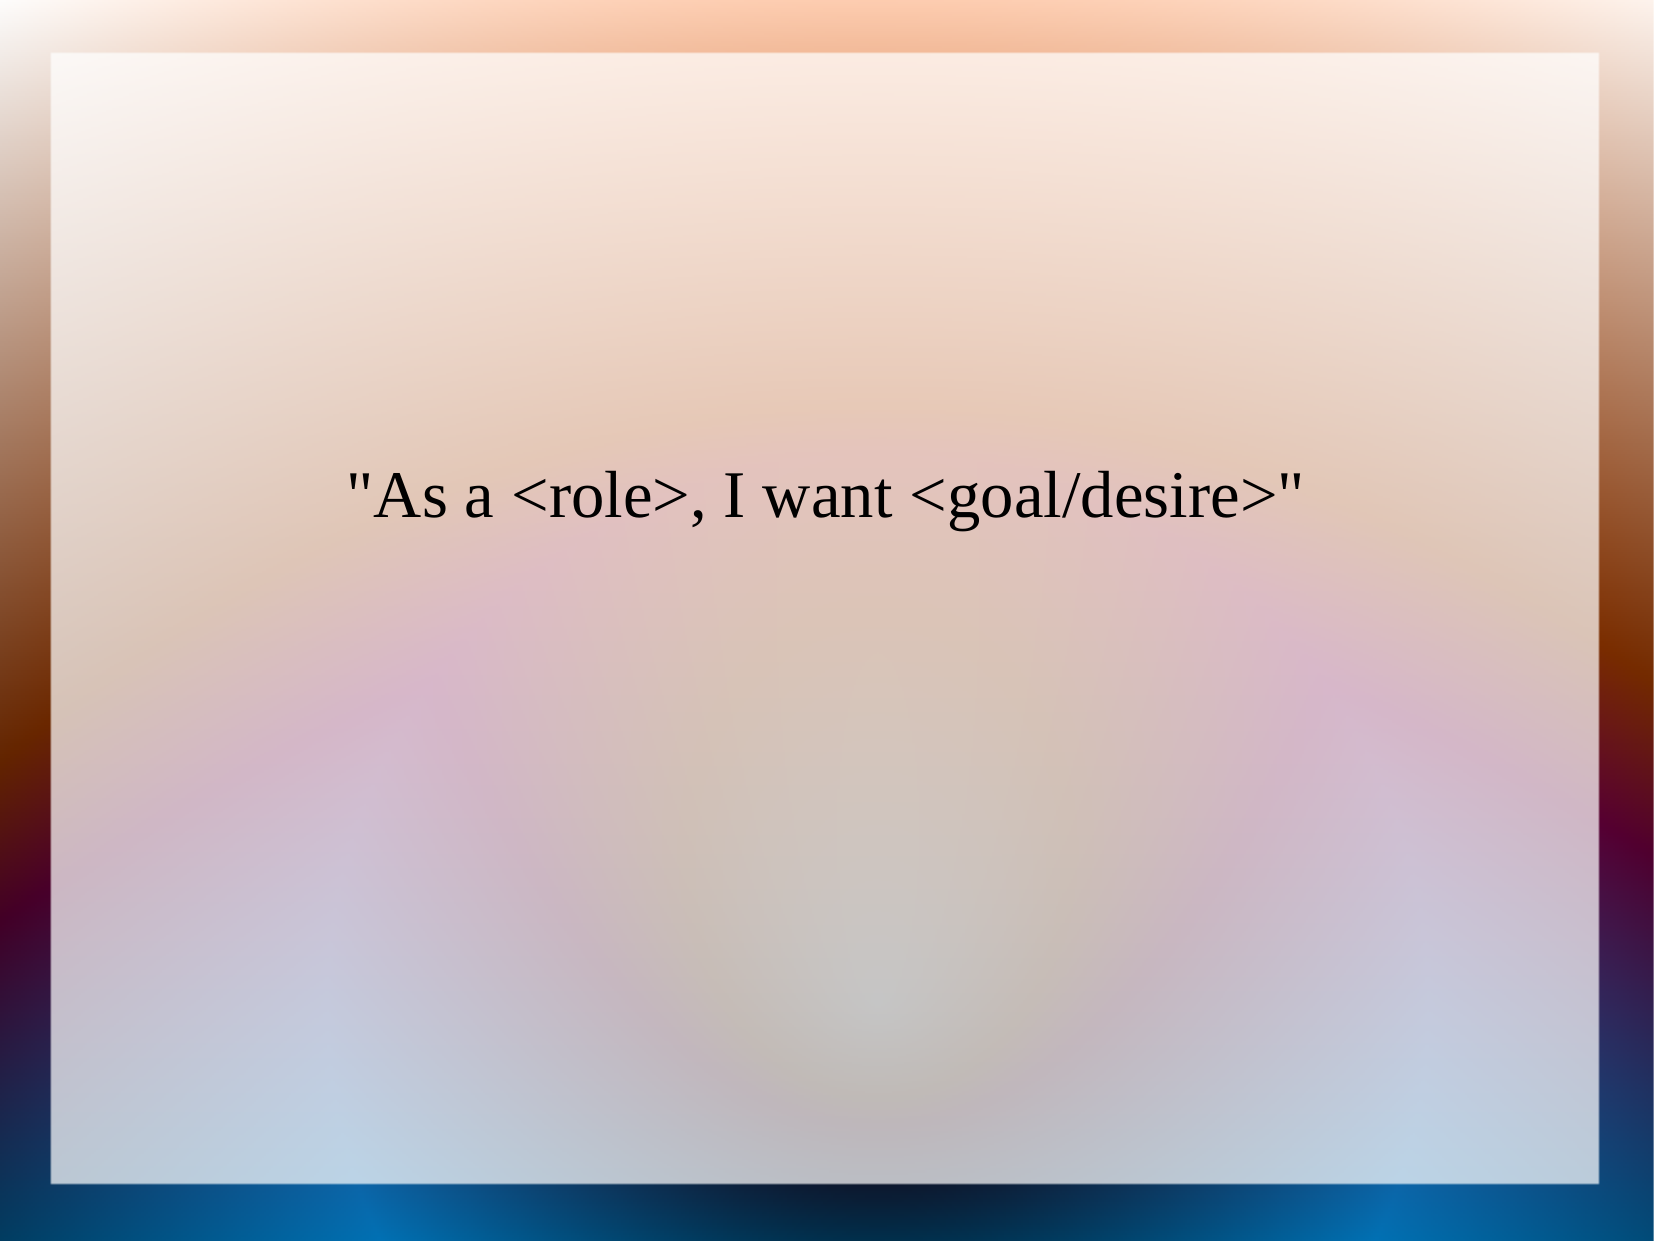

# "As a <role>, I want <goal/desire>"